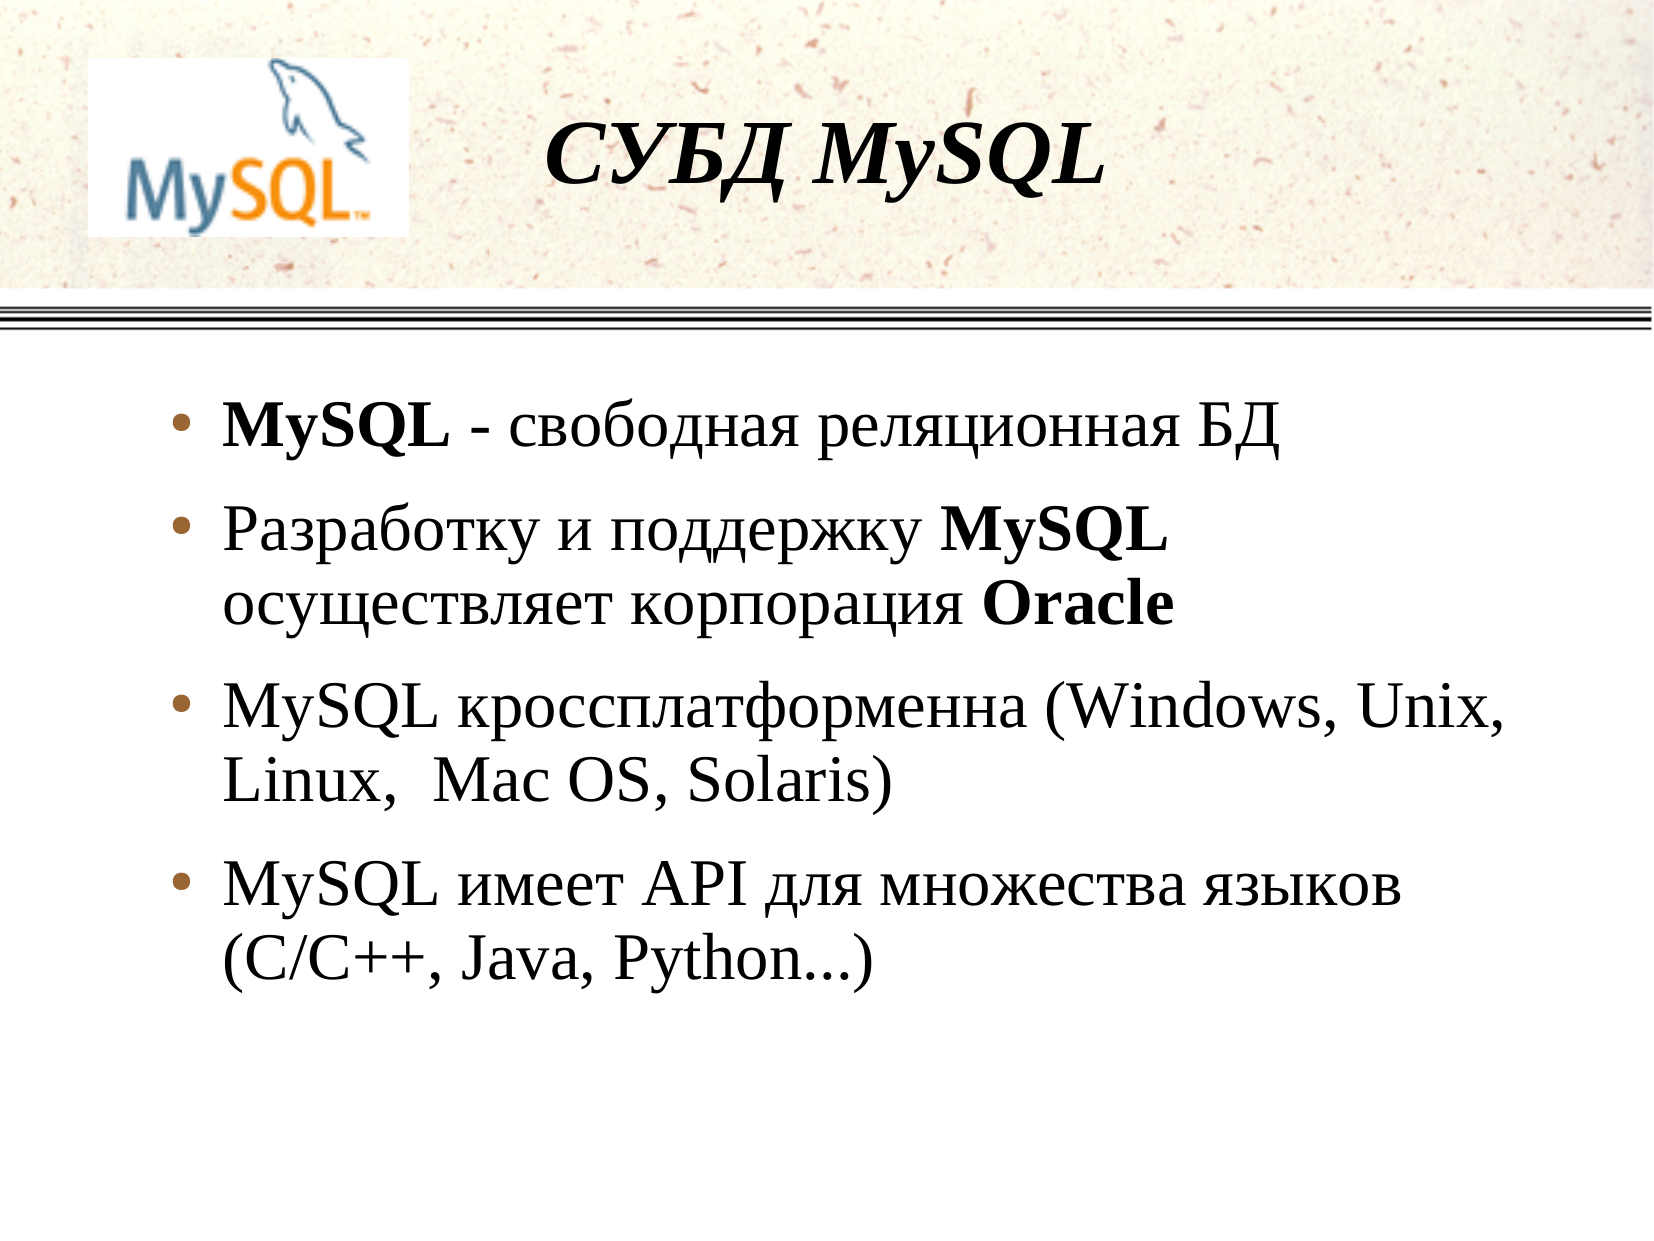

# СУБД MySQL
MySQL - свободная реляционная БД
Разработку и поддержку MySQL осуществляет корпорация Oracle
MySQL кроссплатформенна (Windows, Unix, Linux, Mac OS, Solaris)
MySQL имеет API для множества языков (С/C++, Java, Python...)